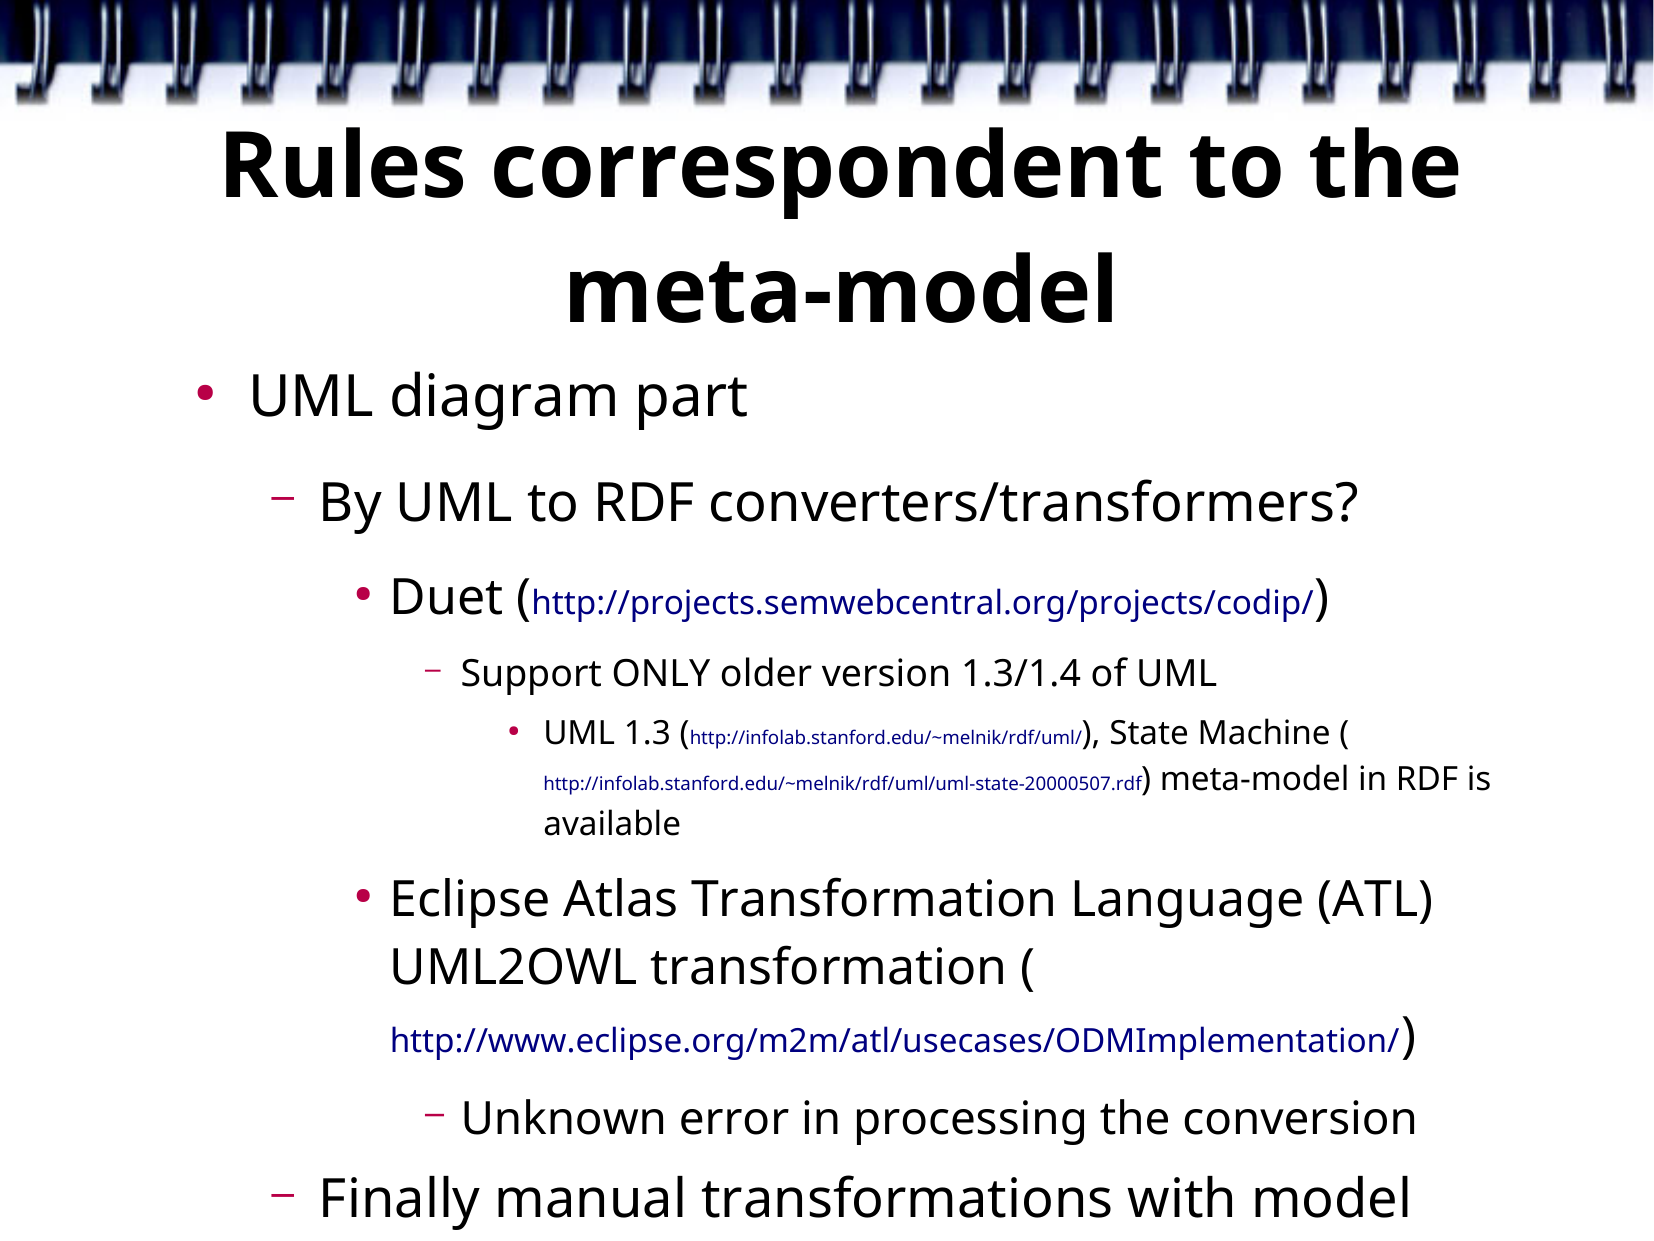

# Rules correspondent to the meta-model
UML diagram part
By UML to RDF converters/transformers?
Duet (http://projects.semwebcentral.org/projects/codip/)
Support ONLY older version 1.3/1.4 of UML
UML 1.3 (http://infolab.stanford.edu/~melnik/rdf/uml/), State Machine (http://infolab.stanford.edu/~melnik/rdf/uml/uml-state-20000507.rdf) meta-model in RDF is available
Eclipse Atlas Transformation Language (ATL) UML2OWL transformation (http://www.eclipse.org/m2m/atl/usecases/ODMImplementation/)
Unknown error in processing the conversion
Finally manual transformations with model completion recommending scenarios